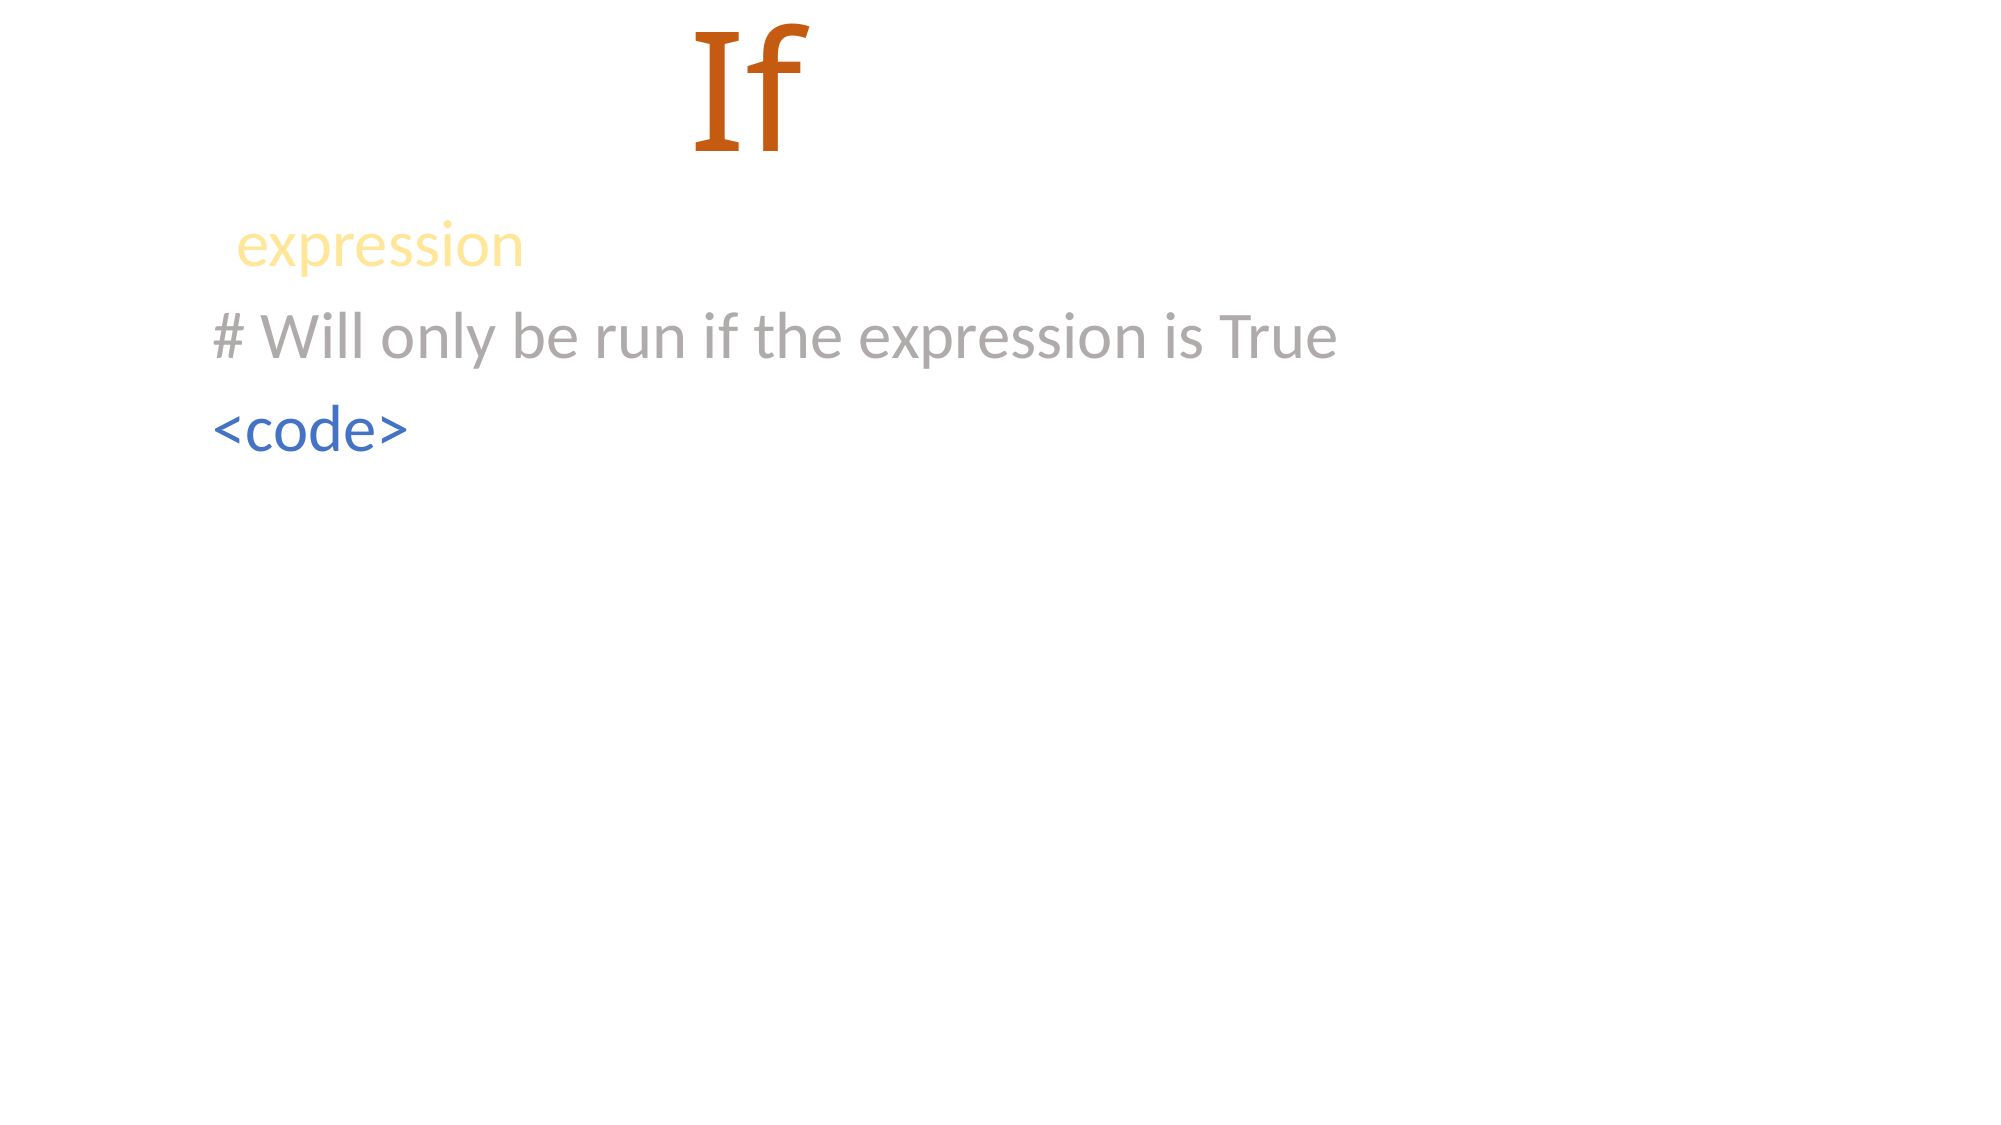

# If
if <expression>:
 # Will only be run if the expression is True
 <code>